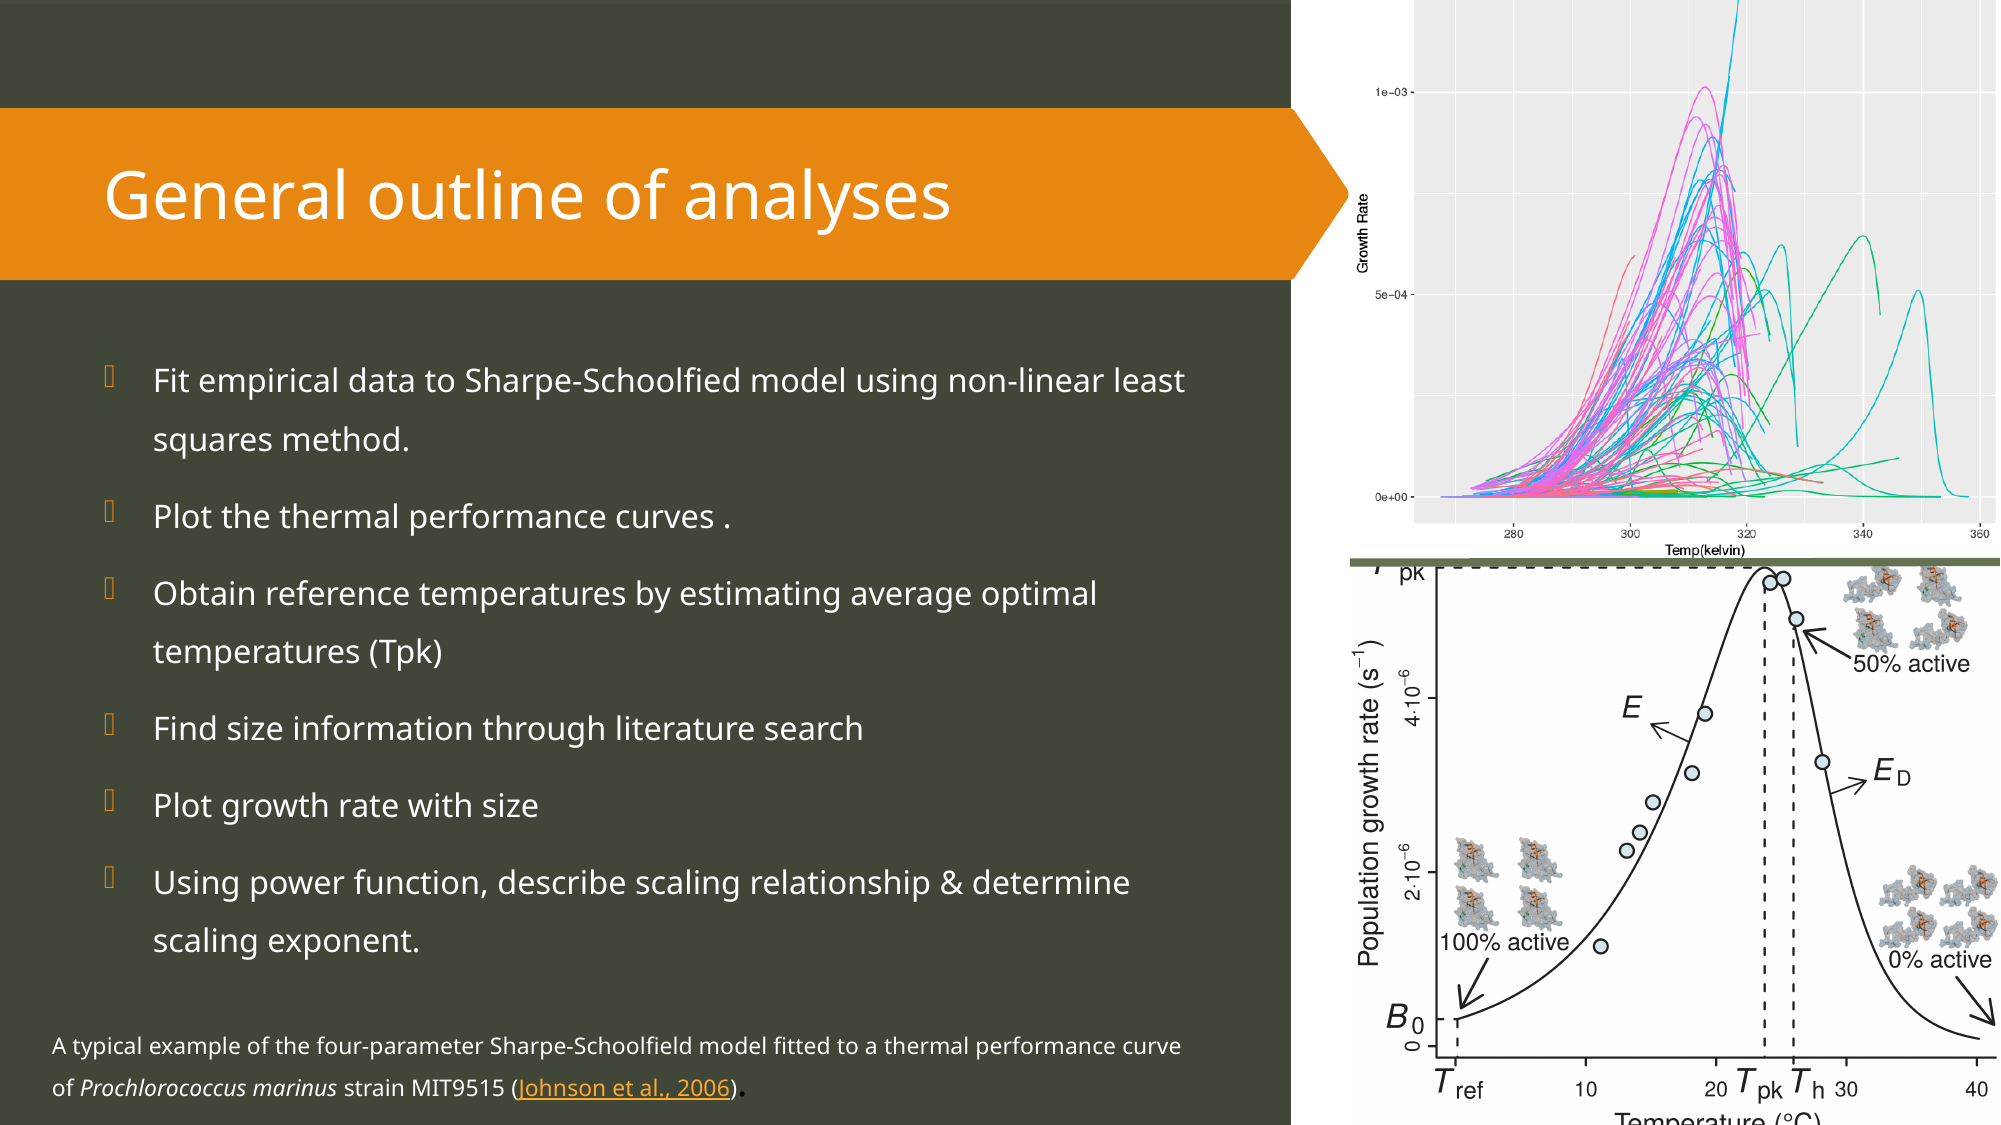

General outline of analyses
# Fit empirical data to Sharpe-Schoolfied model using non-linear least squares method.
Plot the thermal performance curves .
Obtain reference temperatures by estimating average optimal temperatures (Tpk)
Find size information through literature search
Plot growth rate with size
Using power function, describe scaling relationship & determine scaling exponent.
A typical example of the four-parameter Sharpe-Schoolfield model fitted to a thermal performance curve of Prochlorococcus marinus strain MIT9515 (Johnson et al., 2006).